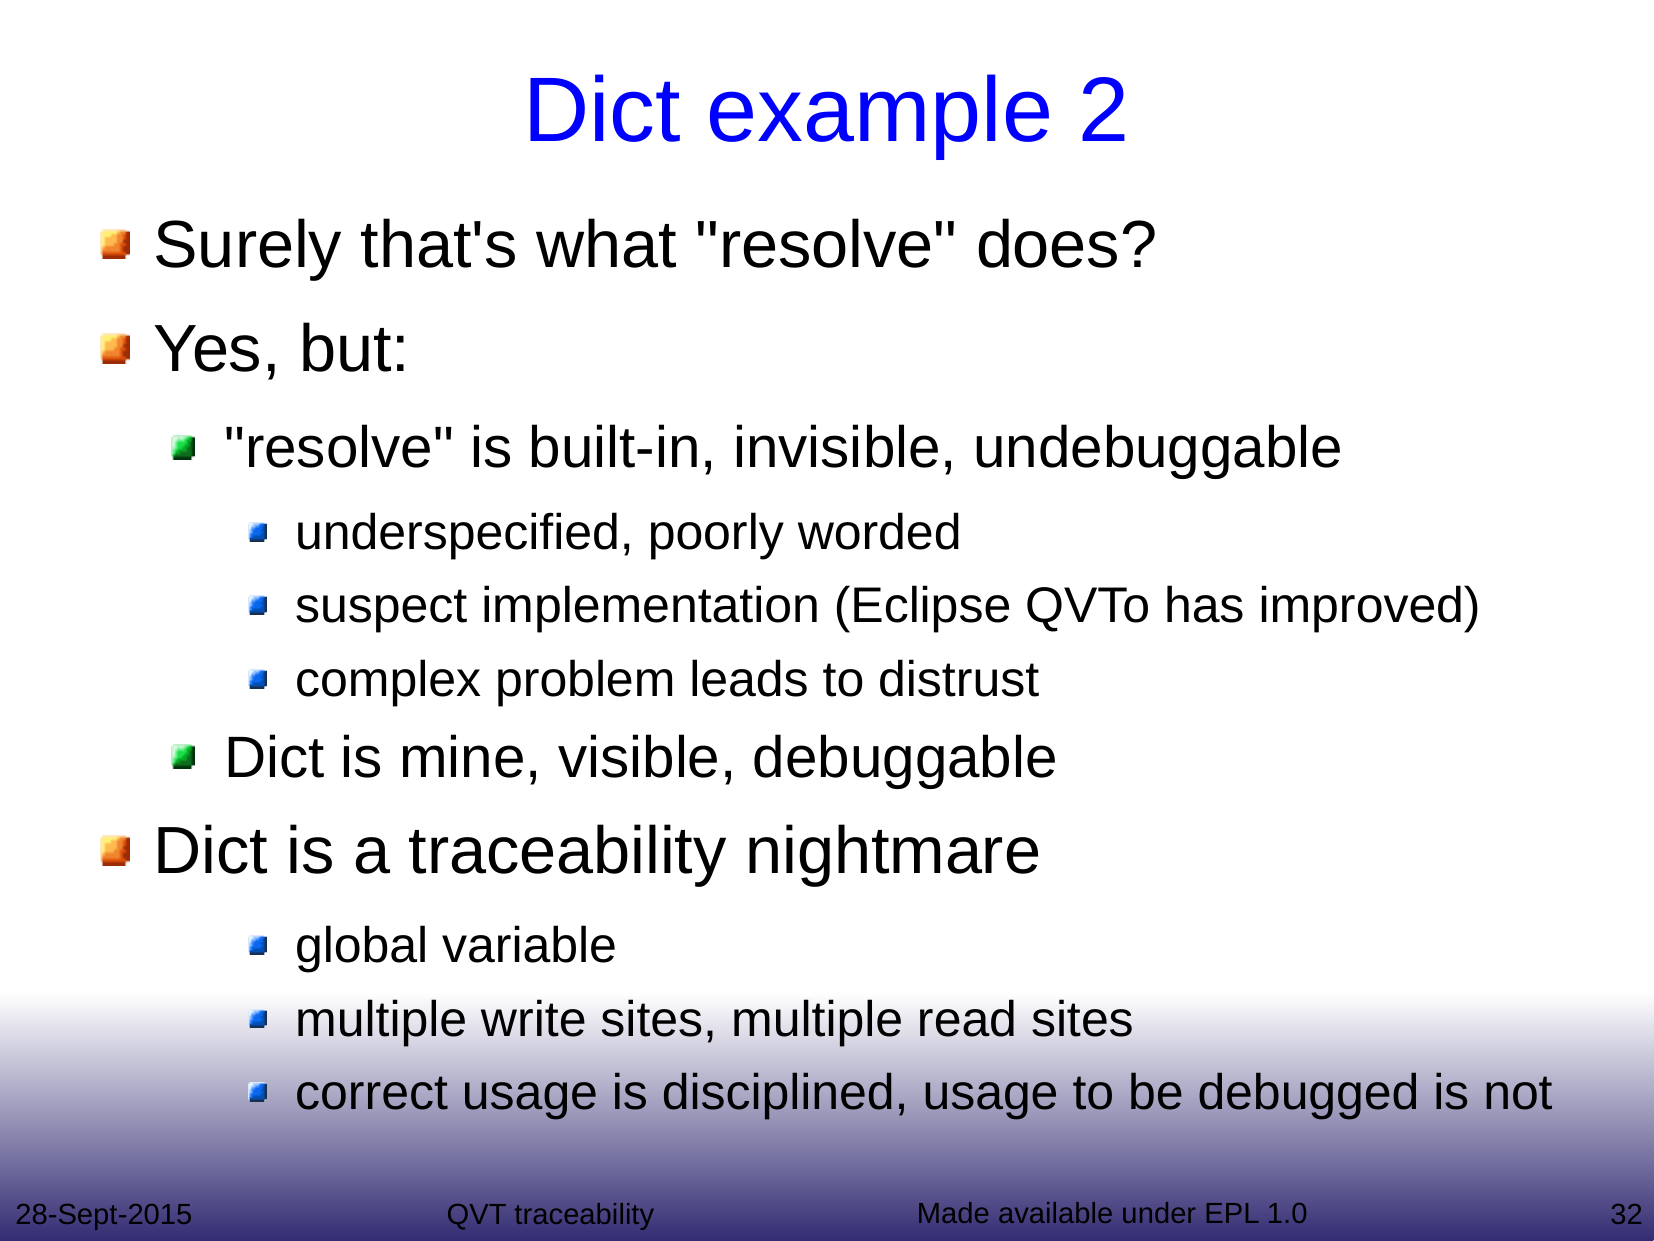

# Dict example 2
Surely that's what "resolve" does?
Yes, but:
"resolve" is built-in, invisible, undebuggable
underspecified, poorly worded
suspect implementation (Eclipse QVTo has improved)
complex problem leads to distrust
Dict is mine, visible, debuggable
Dict is a traceability nightmare
global variable
multiple write sites, multiple read sites
correct usage is disciplined, usage to be debugged is not
28-Sept-2015
QVT traceability
32